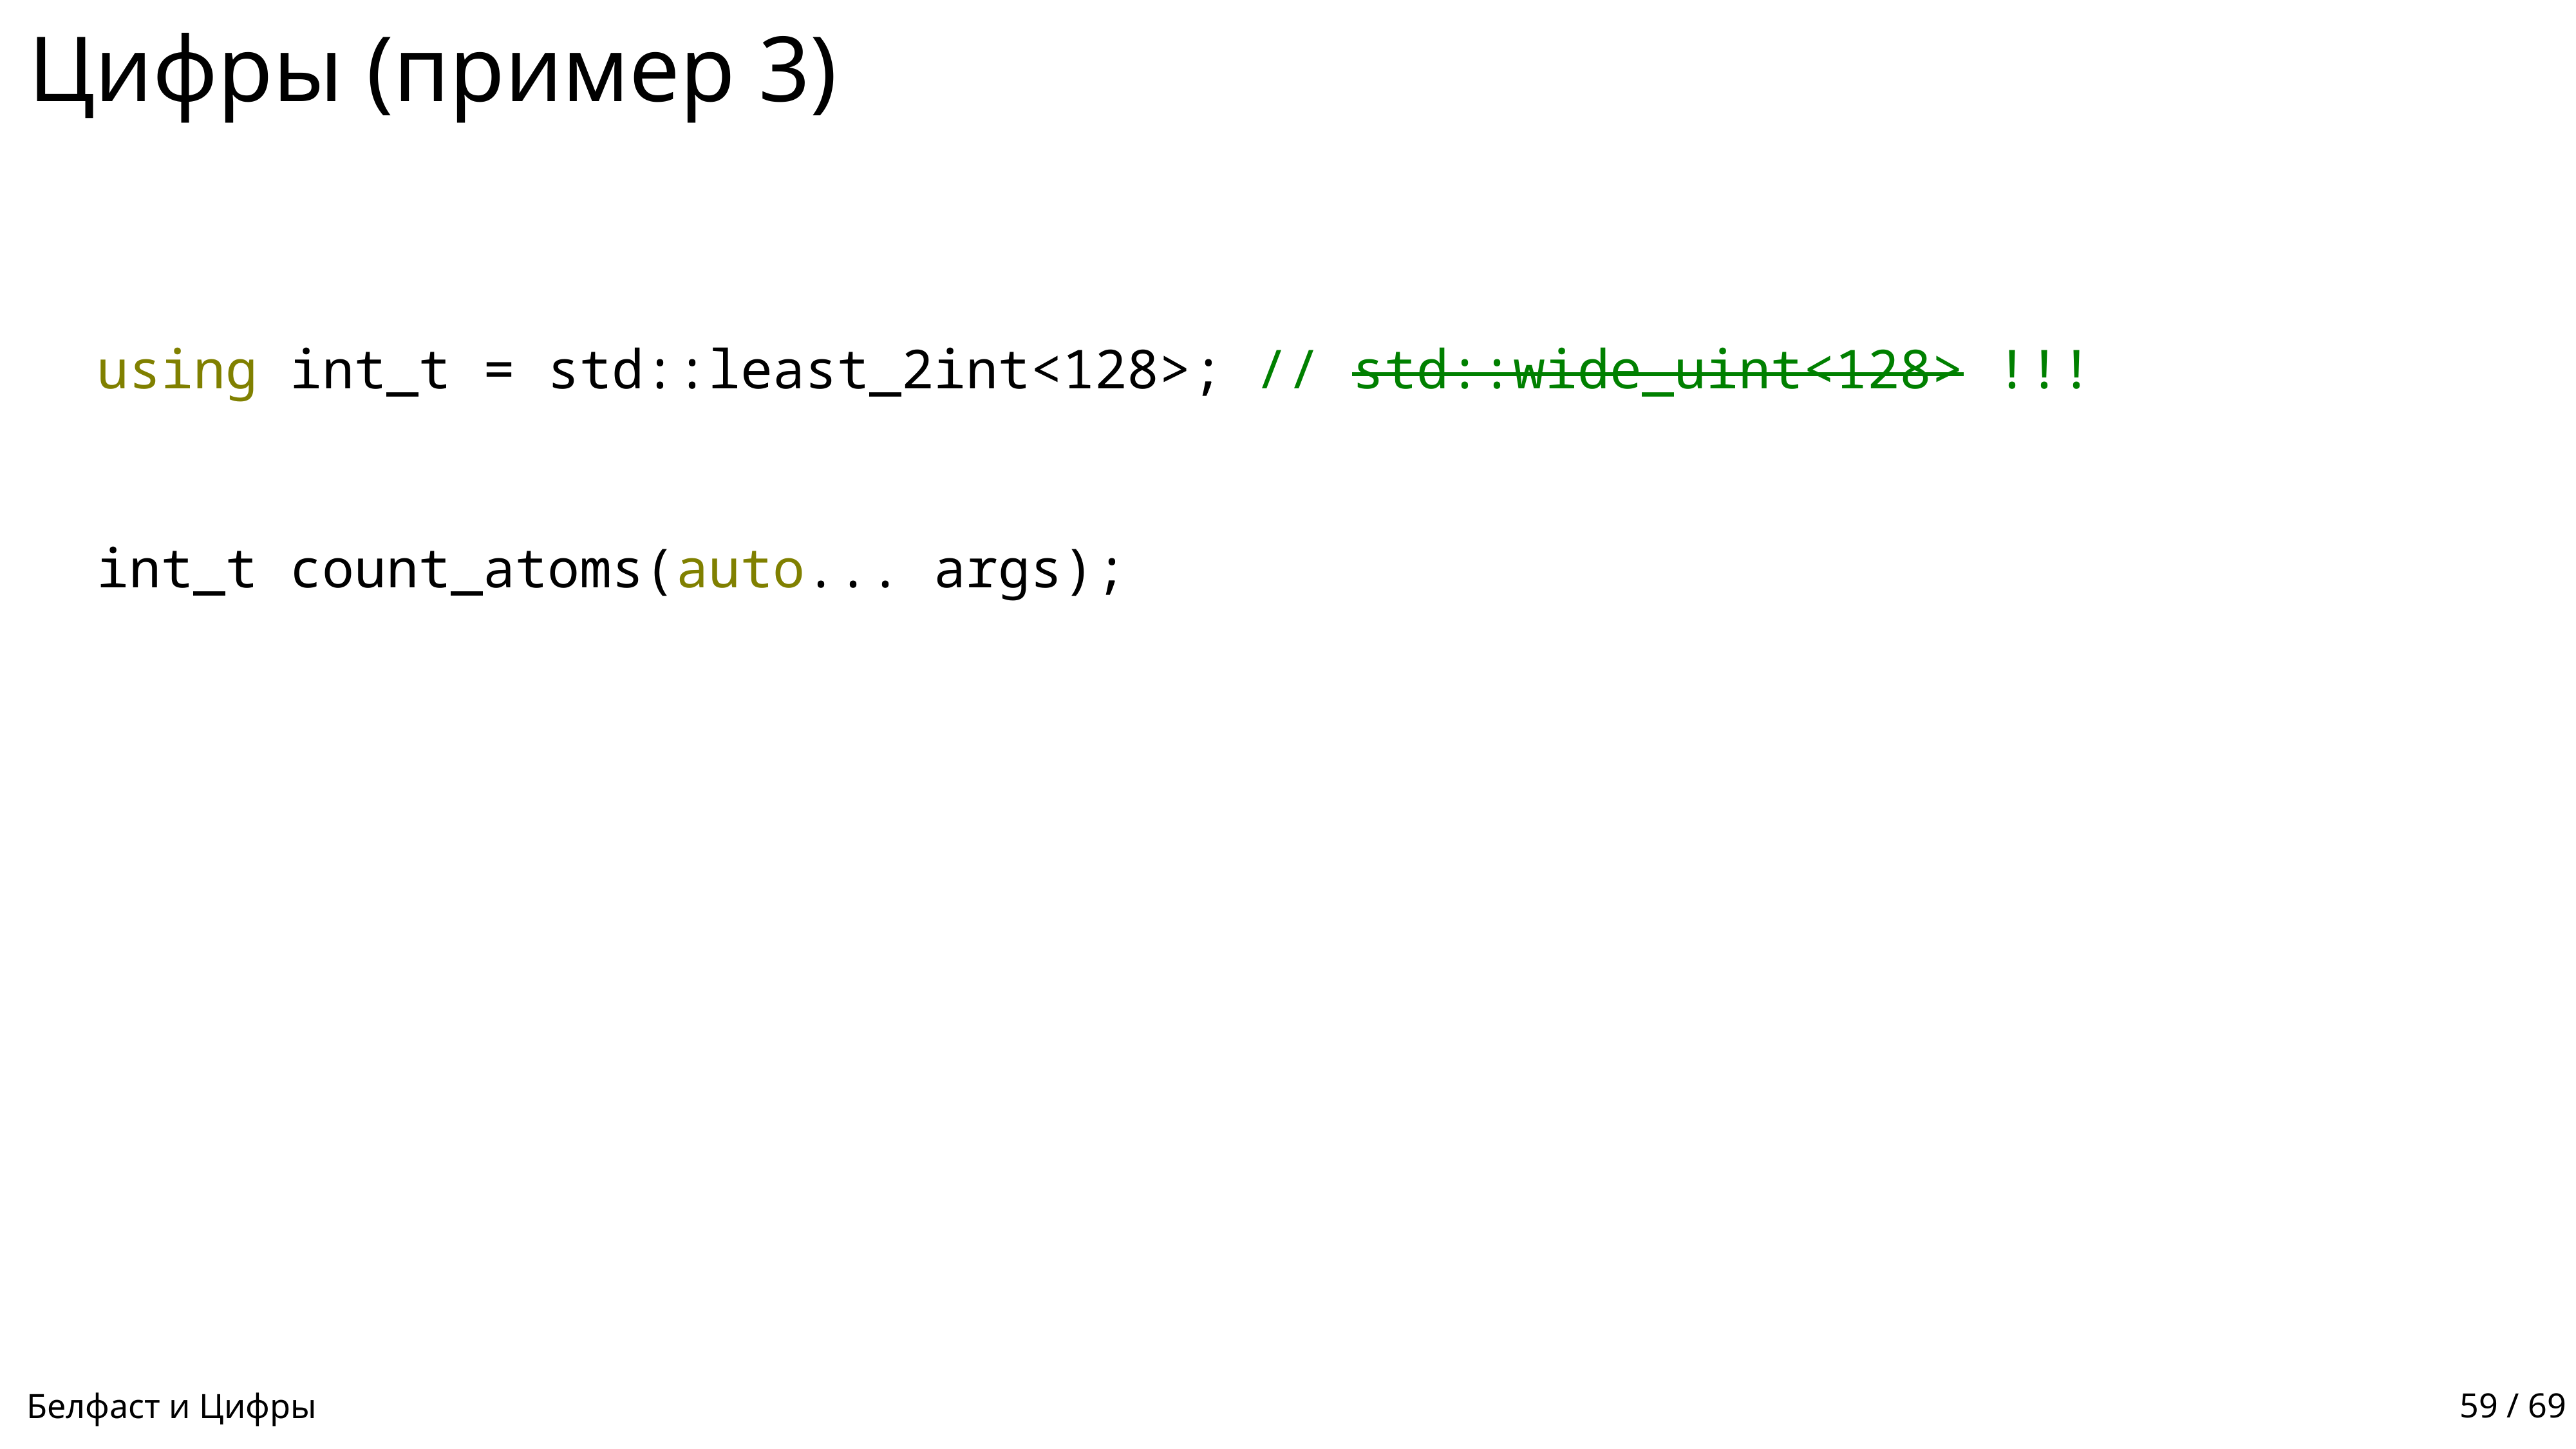

# Цифры (пример 3)
using int_t = std::least_2int<128>; // std::wide_uint<128> !!!
int_t count_atoms(auto... args);
Белфаст и Цифры